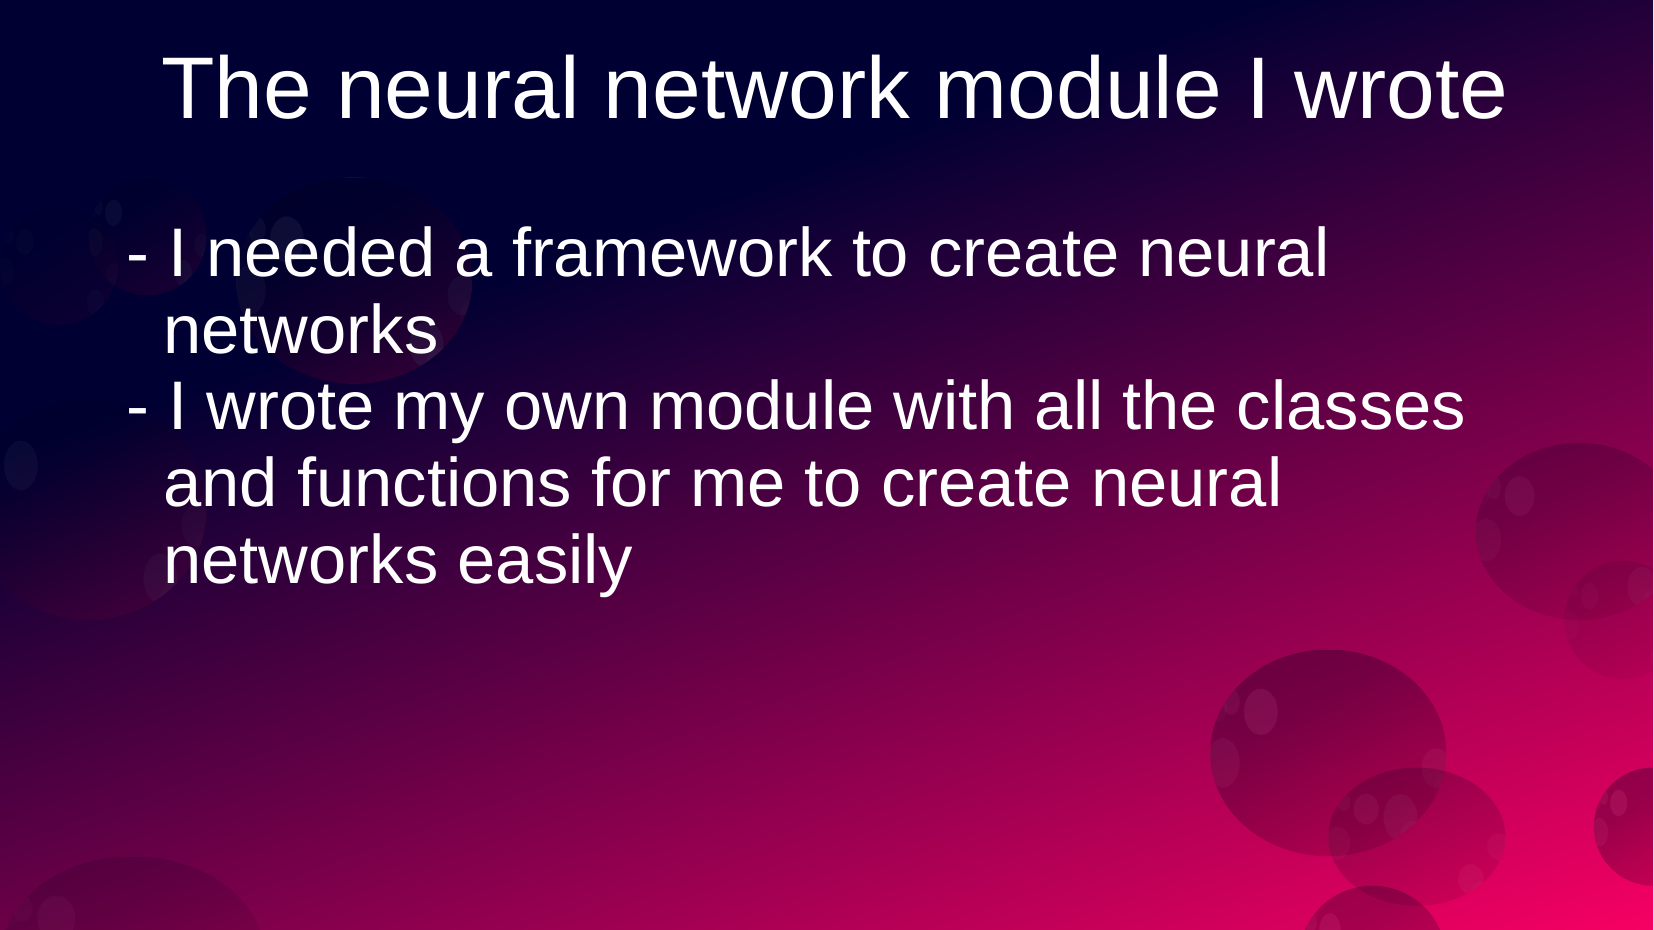

# The neural network module I wrote - I needed a framework to create neural 				networks - I wrote my own module with all the classes 		and functions for me to create neural 				networks easily